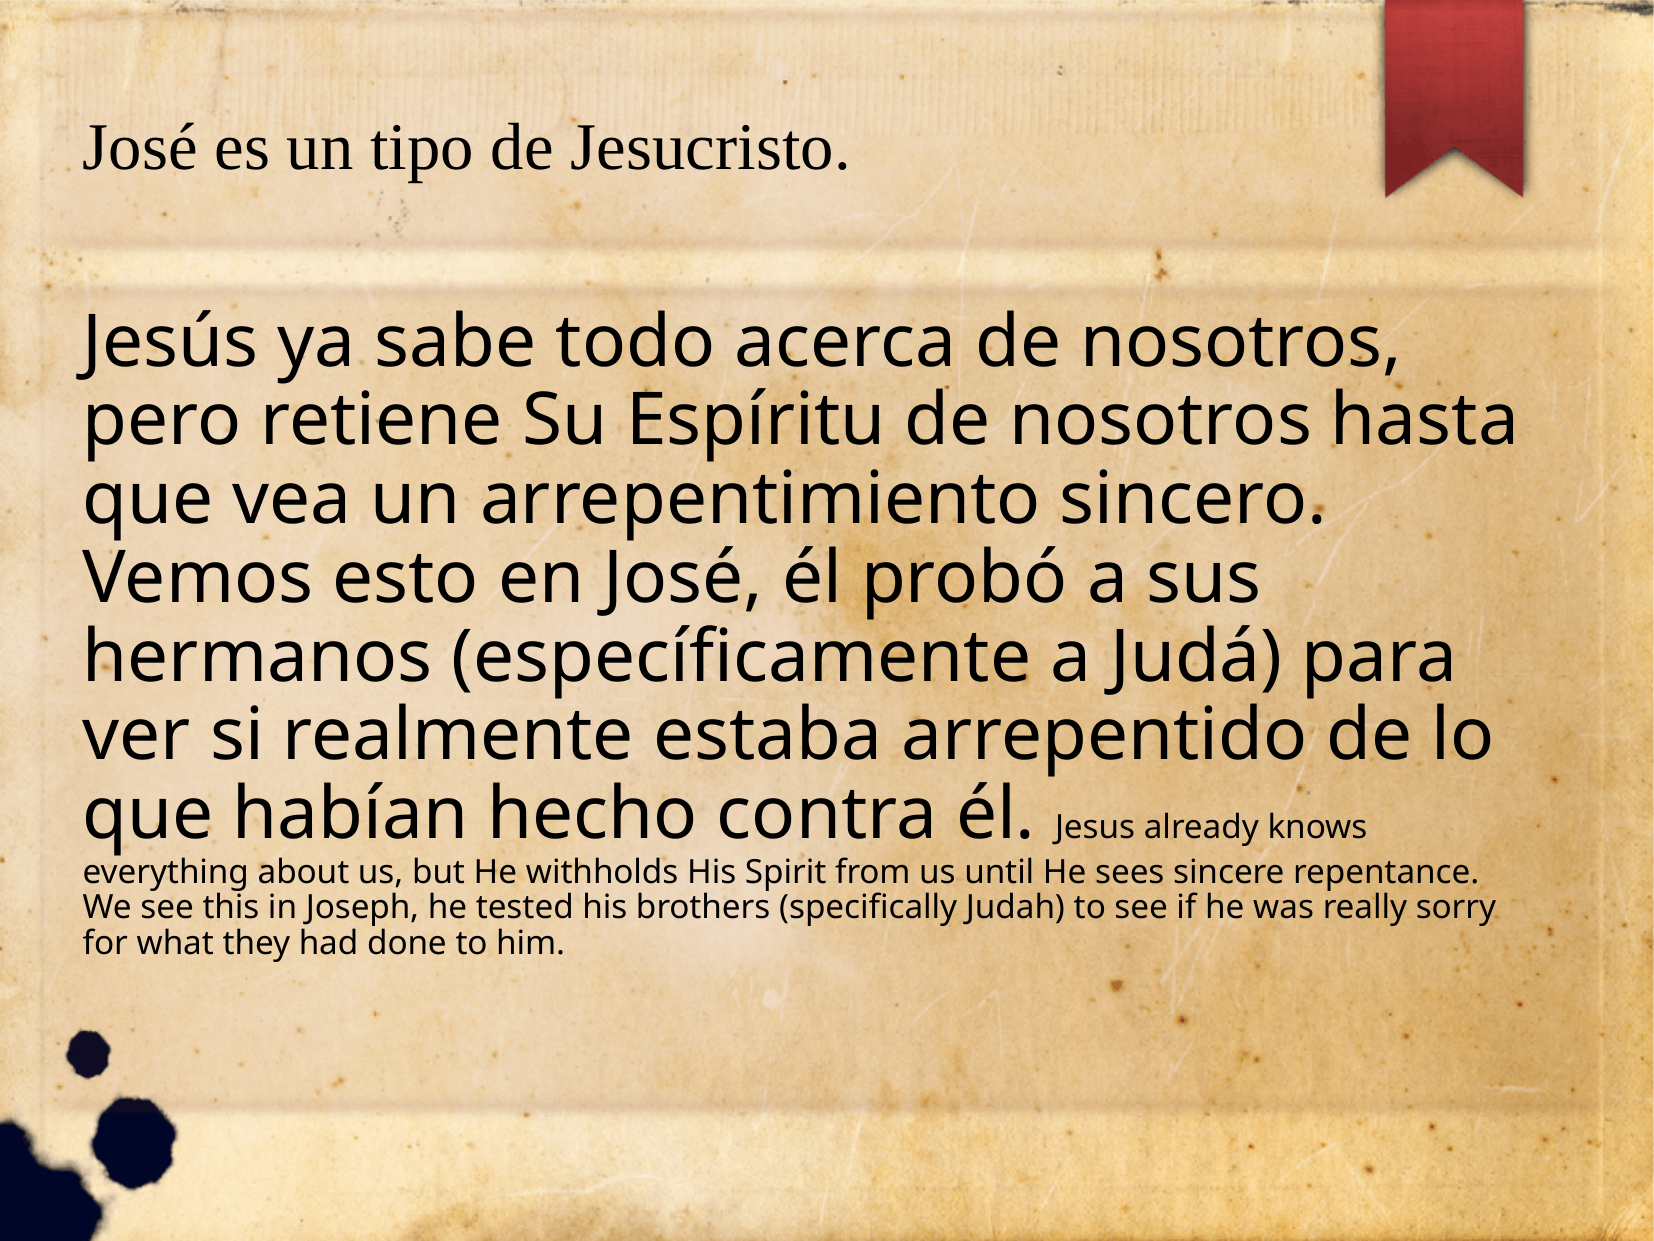

# José es un tipo de Jesucristo.
Jesús ya sabe todo acerca de nosotros, pero retiene Su Espíritu de nosotros hasta que vea un arrepentimiento sincero. Vemos esto en José, él probó a sus hermanos (específicamente a Judá) para ver si realmente estaba arrepentido de lo que habían hecho contra él. Jesus already knows everything about us, but He withholds His Spirit from us until He sees sincere repentance. We see this in Joseph, he tested his brothers (specifically Judah) to see if he was really sorry for what they had done to him.